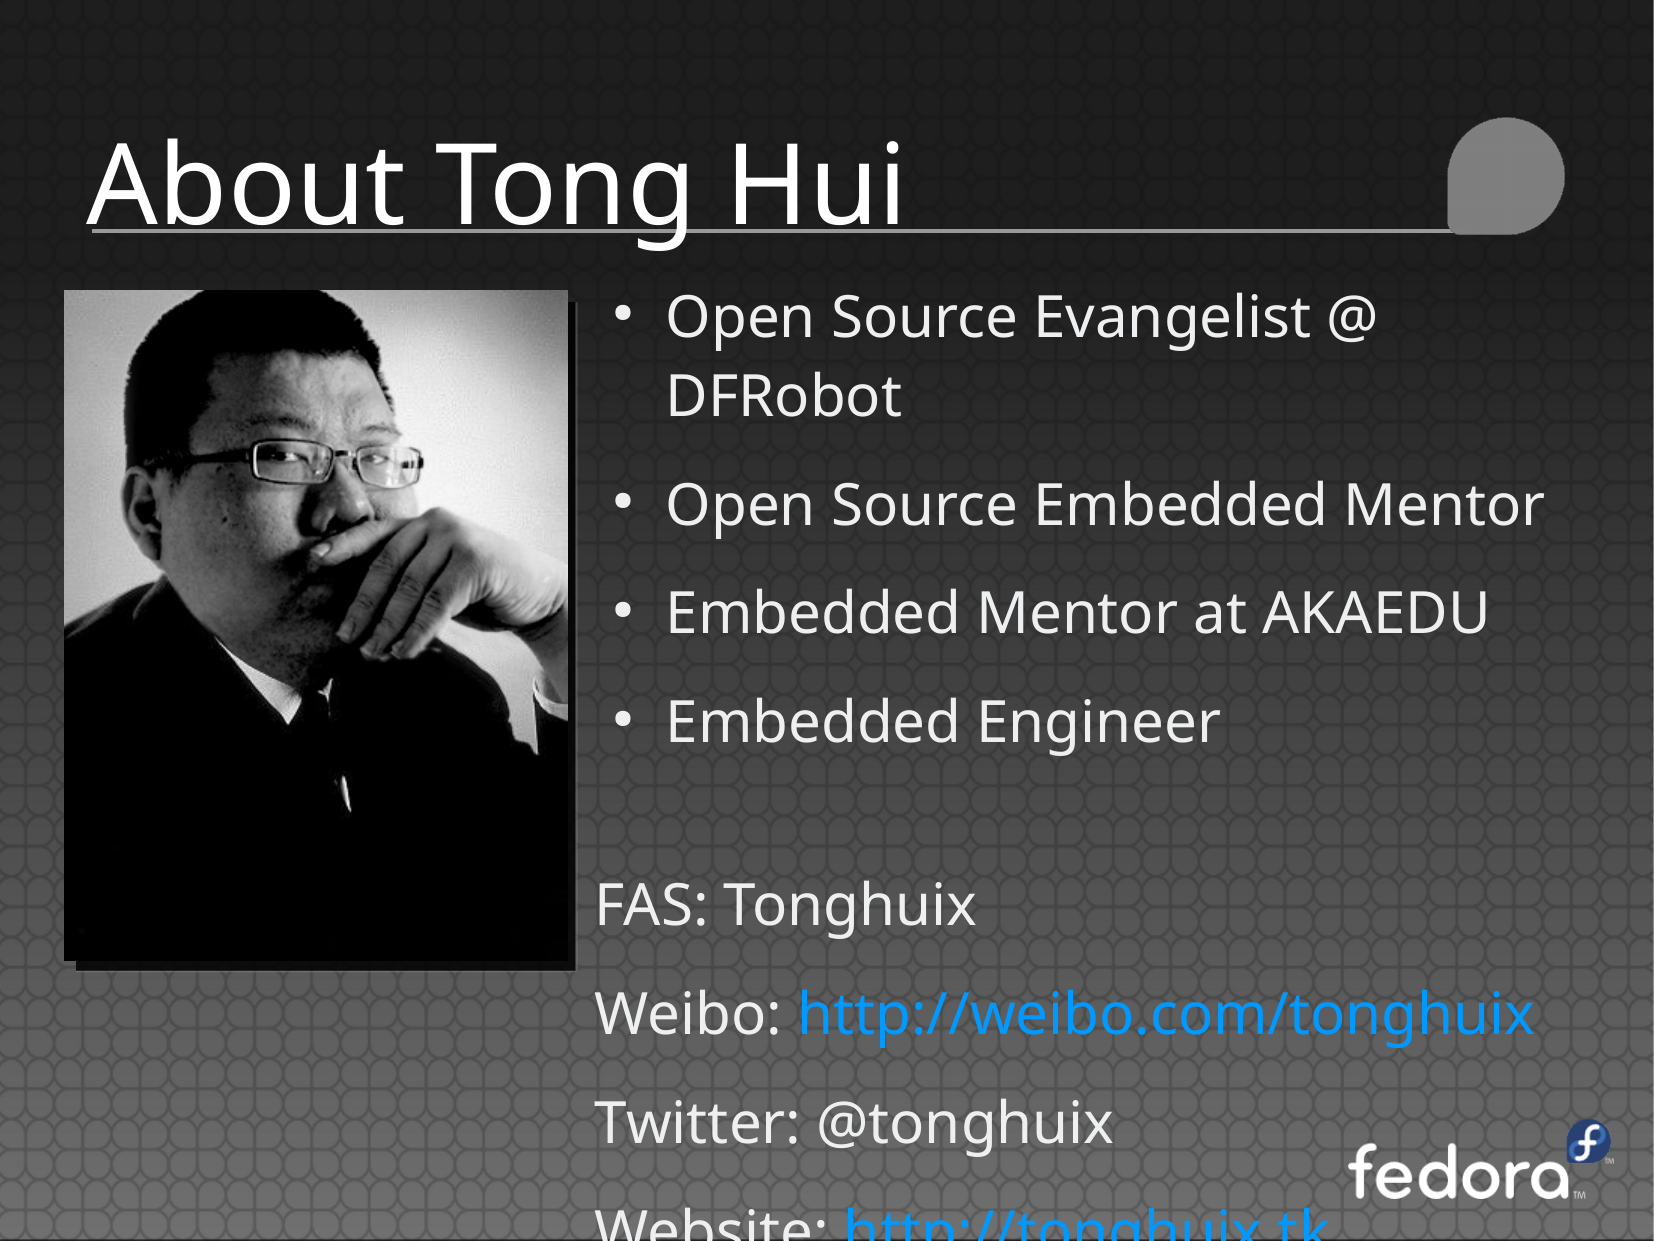

# About Tong Hui
Open Source Evangelist @ DFRobot
Open Source Embedded Mentor
Embedded Mentor at AKAEDU
Embedded Engineer
FAS: Tonghuix
Weibo: http://weibo.com/tonghuix
Twitter: @tonghuix
Website: http://tonghuix.tk
Blog: http://tonghuix.blogspot.com